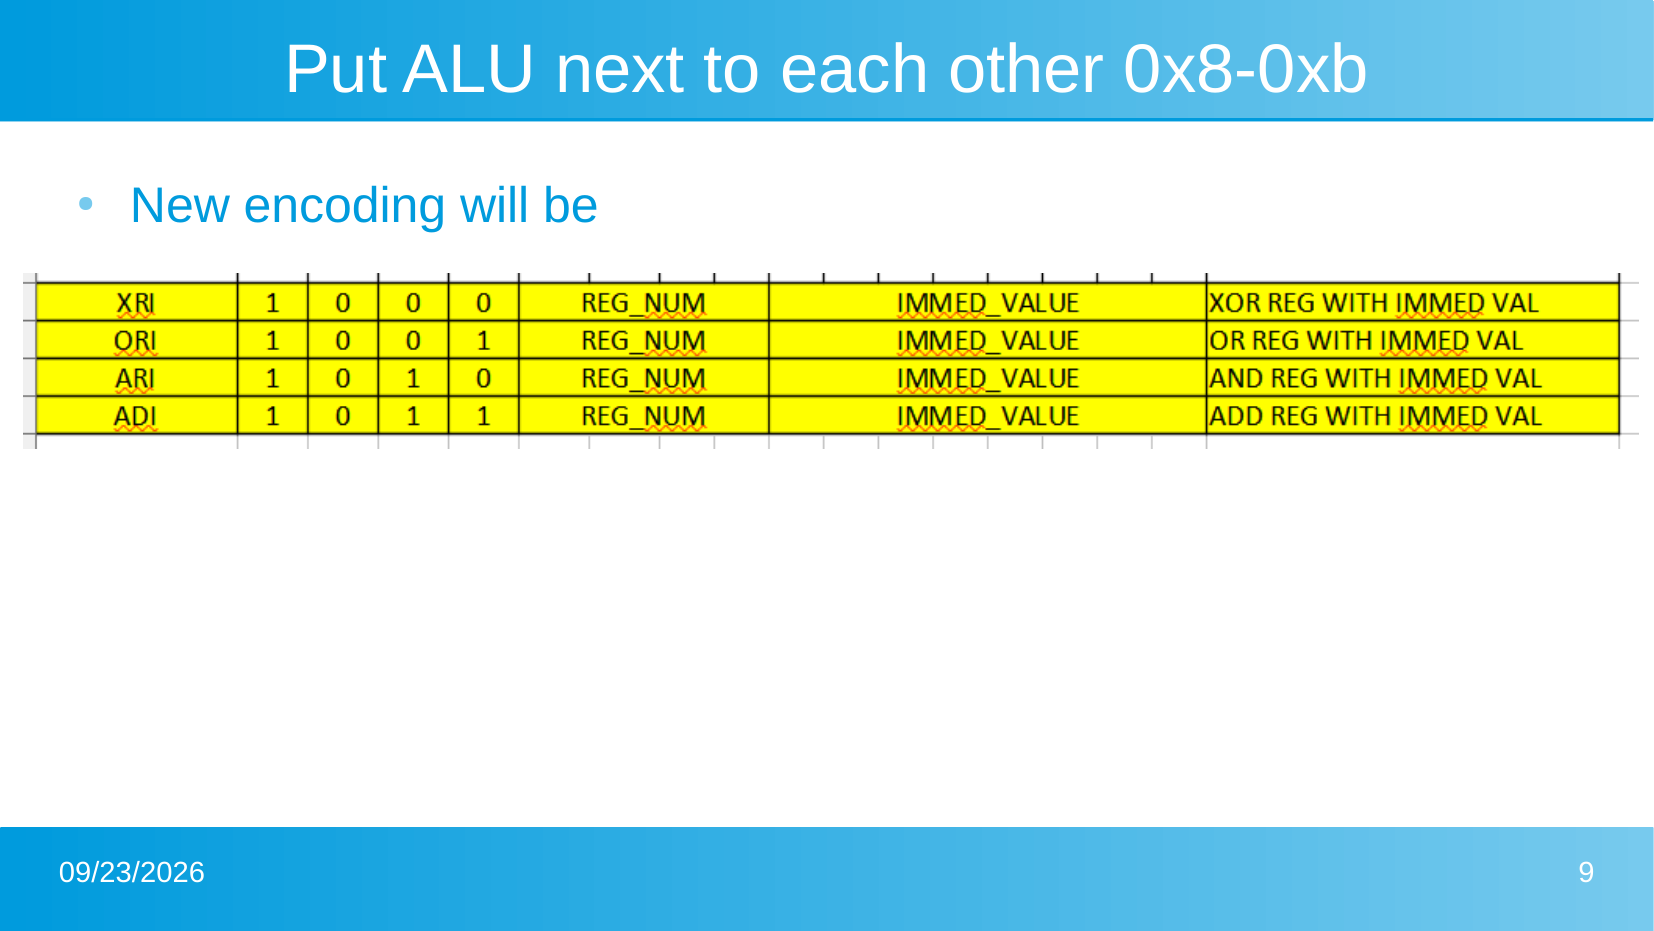

# Put ALU next to each other 0x8-0xb
New encoding will be
9